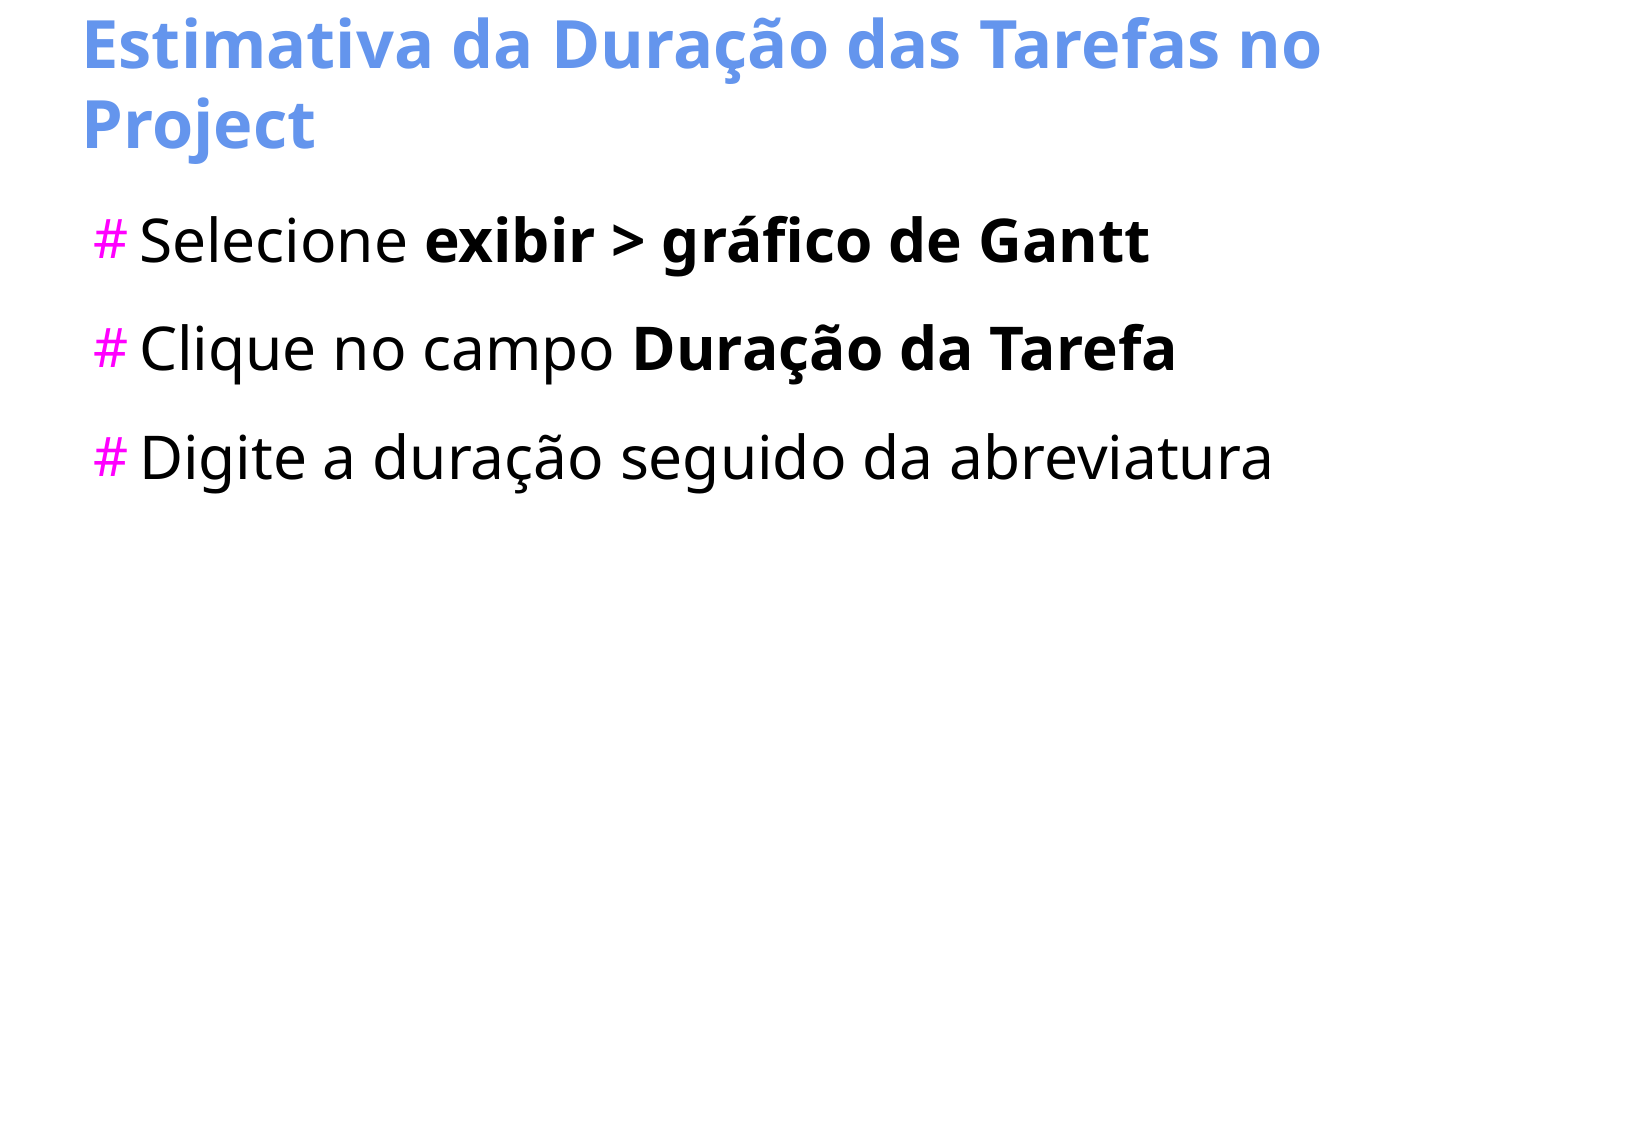

# Estimativa da Duração das Tarefas no Project
Selecione exibir > gráfico de Gantt
Clique no campo Duração da Tarefa
Digite a duração seguido da abreviatura